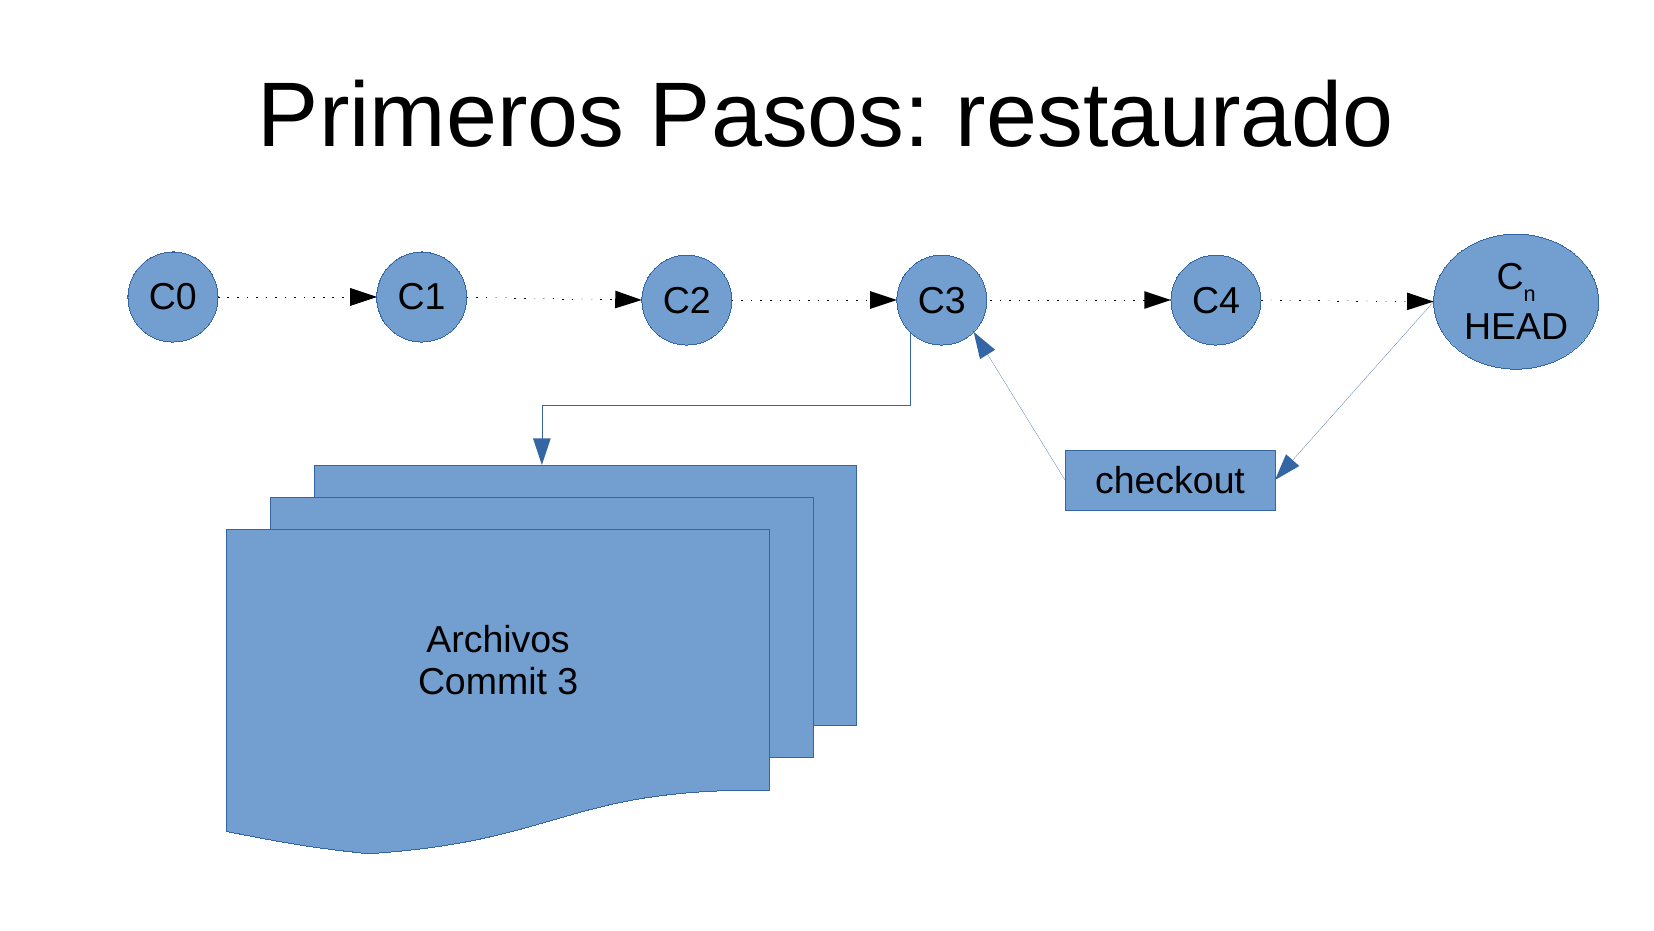

# Primeros Pasos: restaurado
Cn
HEAD
C0
C1
C0
C1
C2
C3
C4
checkout
Archivos
Commit 3